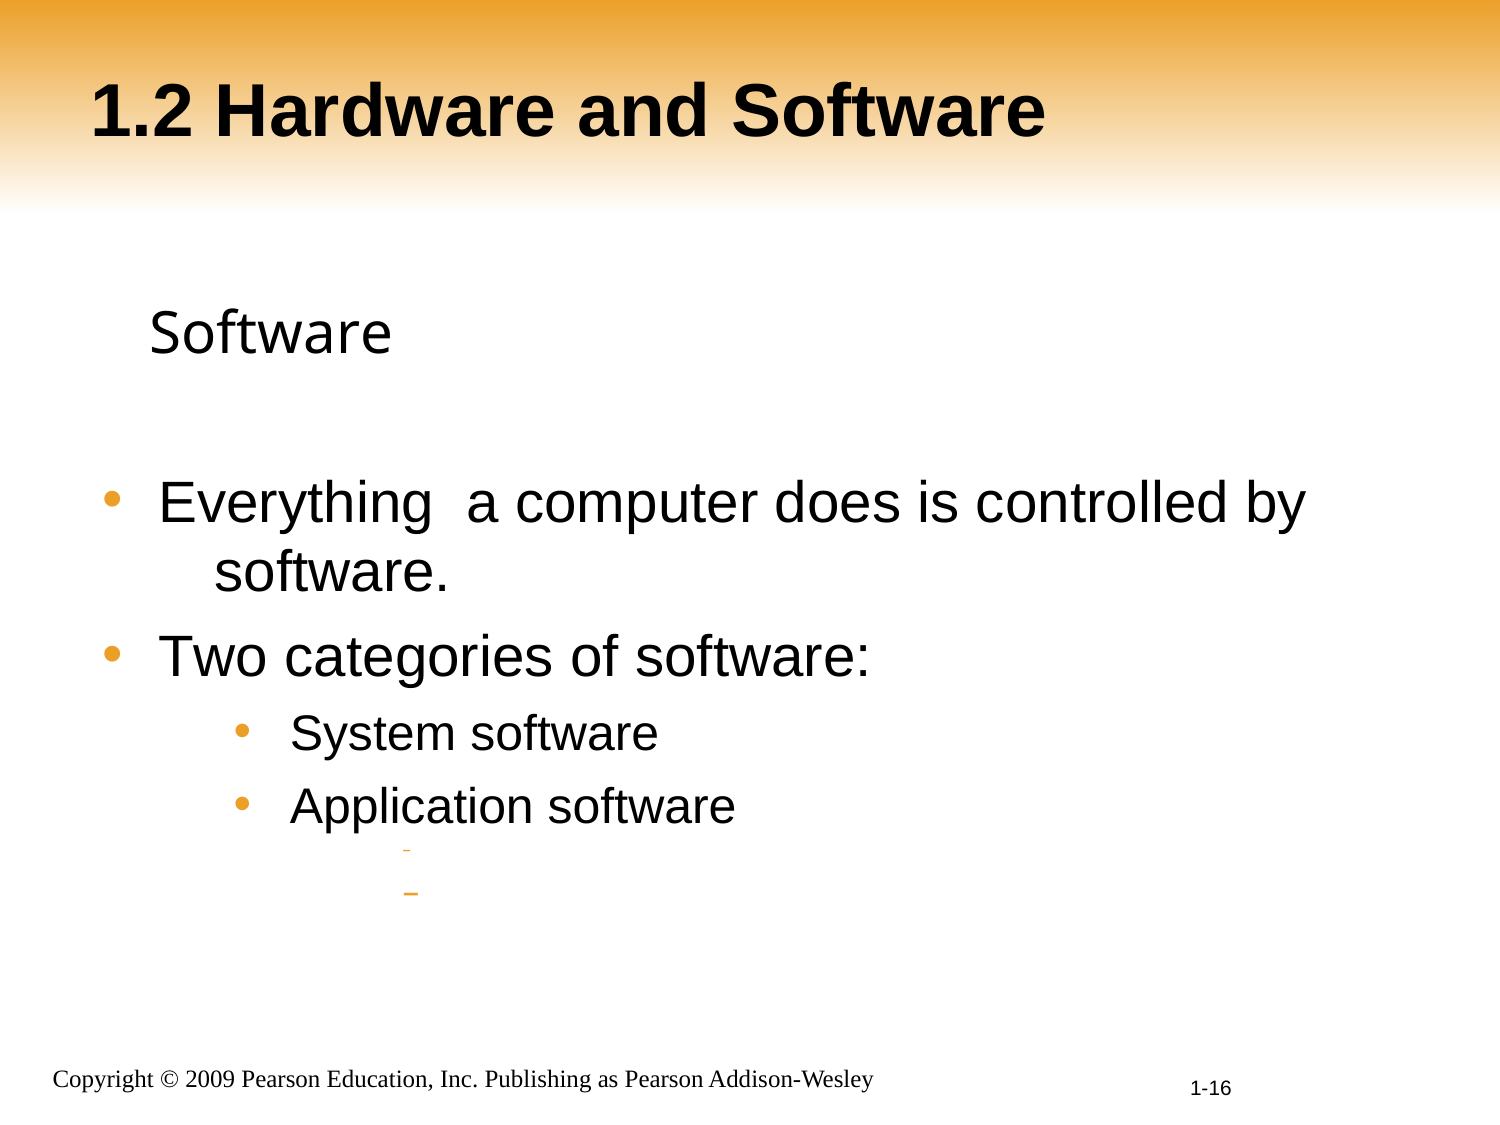

# 1.2 Hardware and Software
Software
Everything a computer does is controlled by software.
Two categories of software:
System software
Application software
1-15